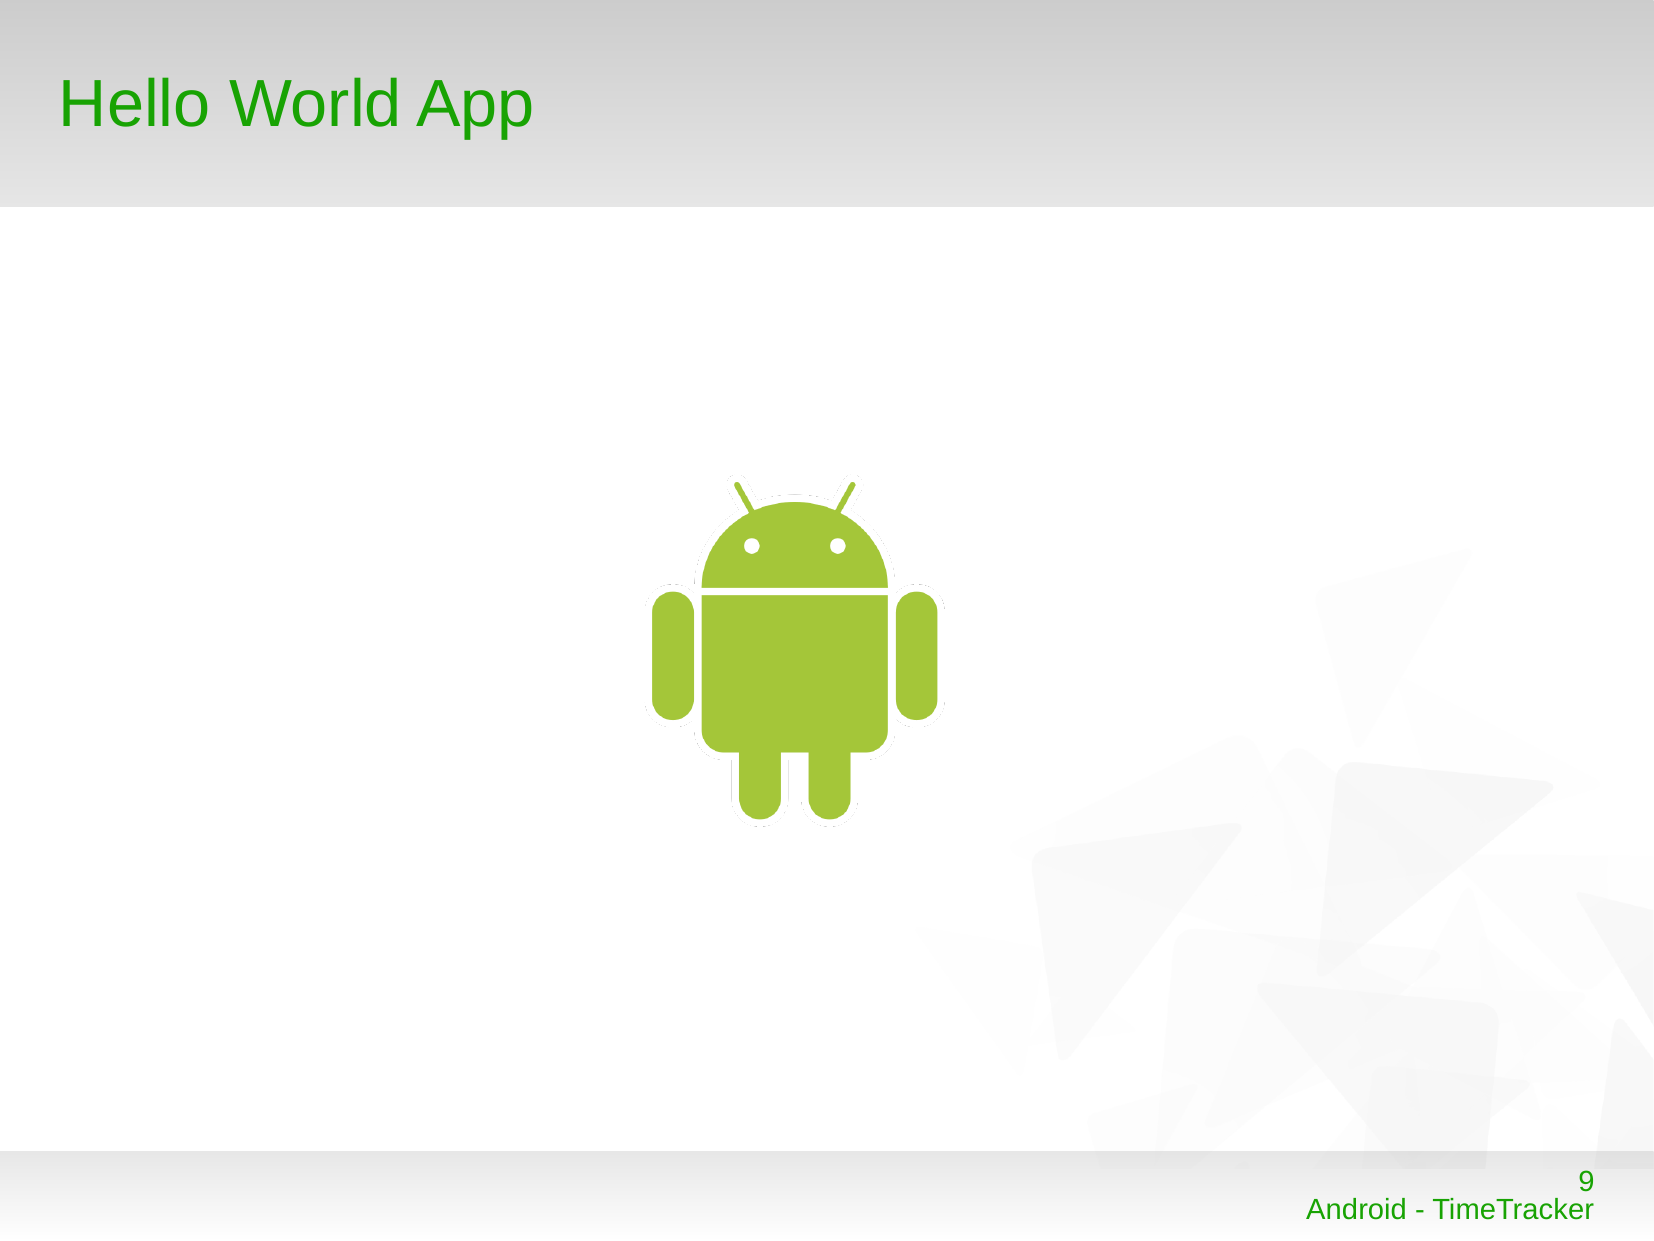

# Hello World App
9
Android - TimeTracker